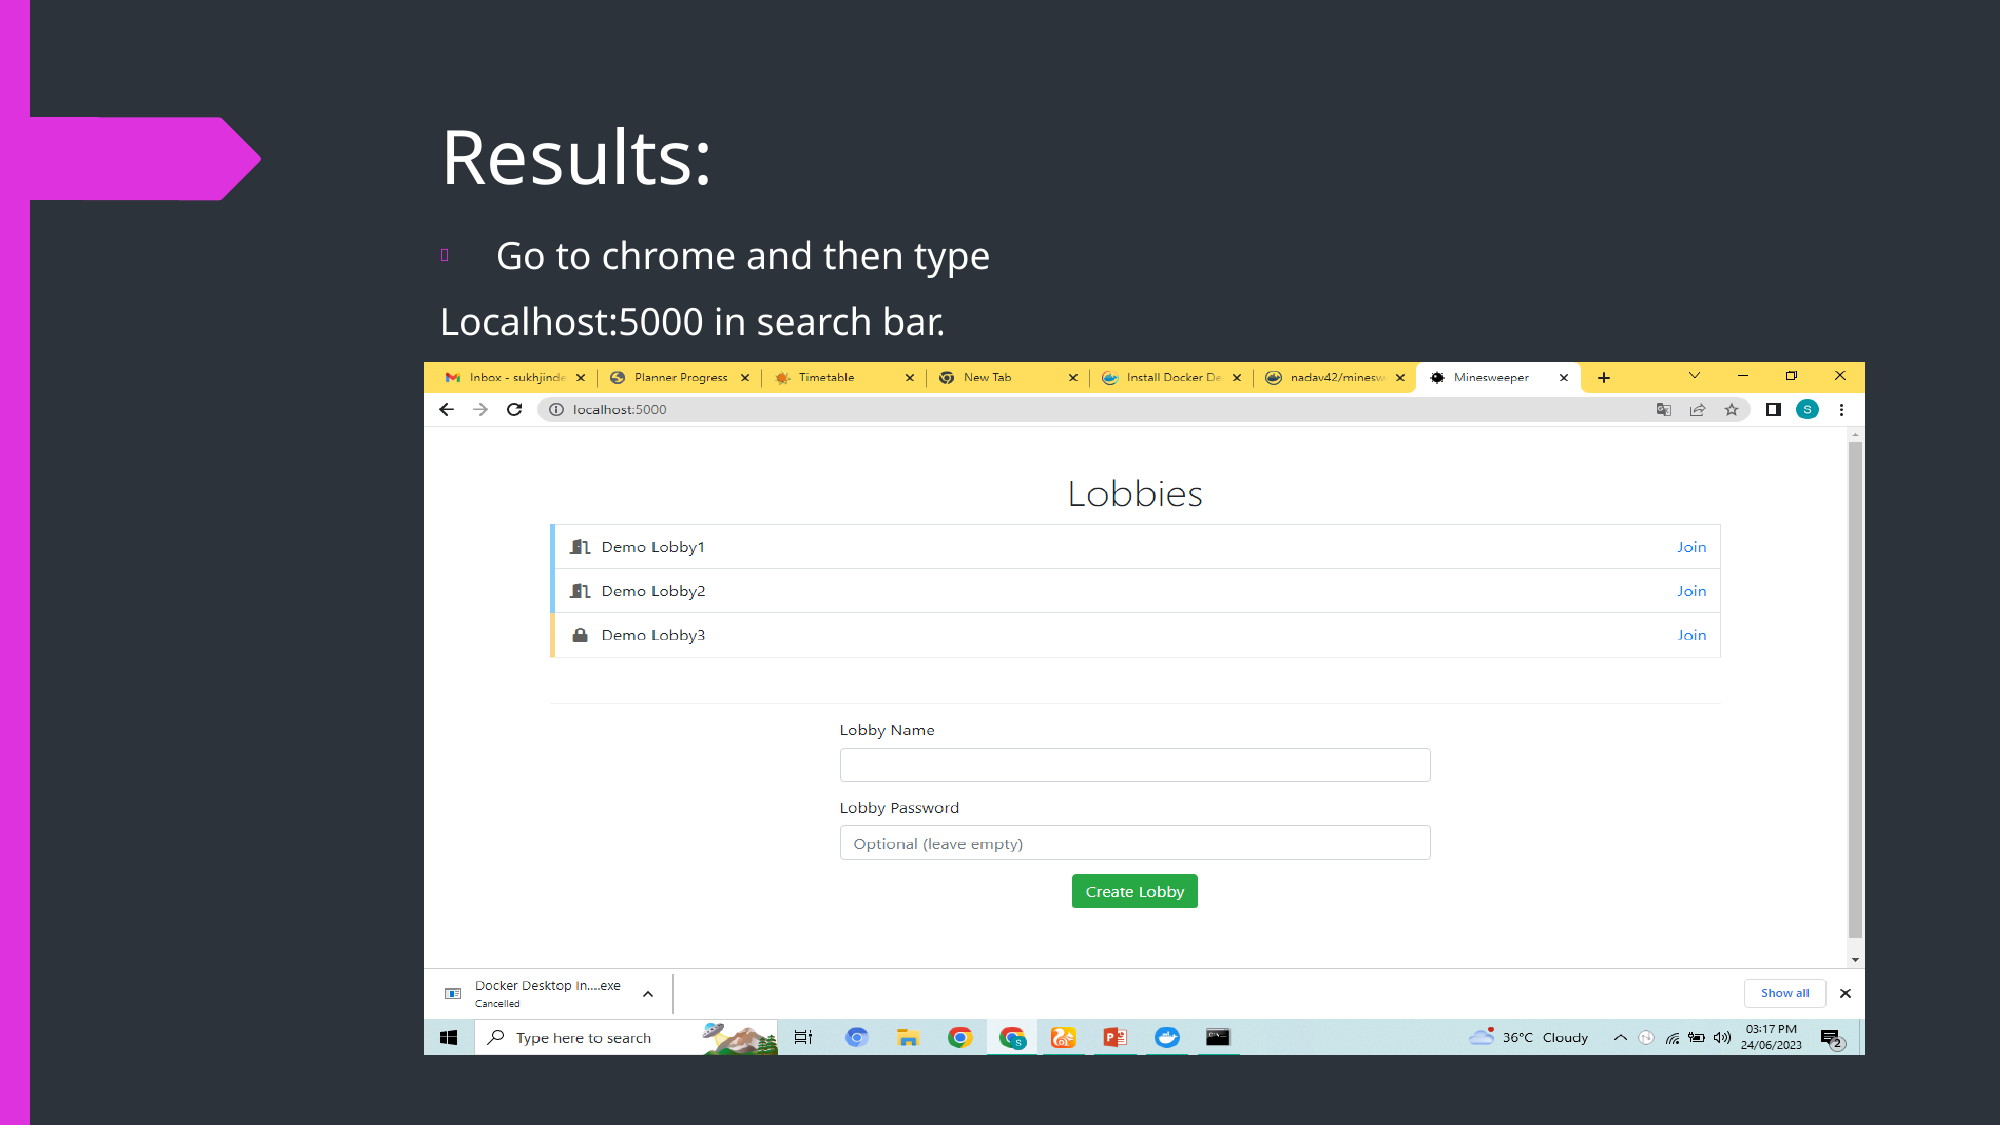

# Results:
Go to chrome and then type
Localhost:5000 in search bar.